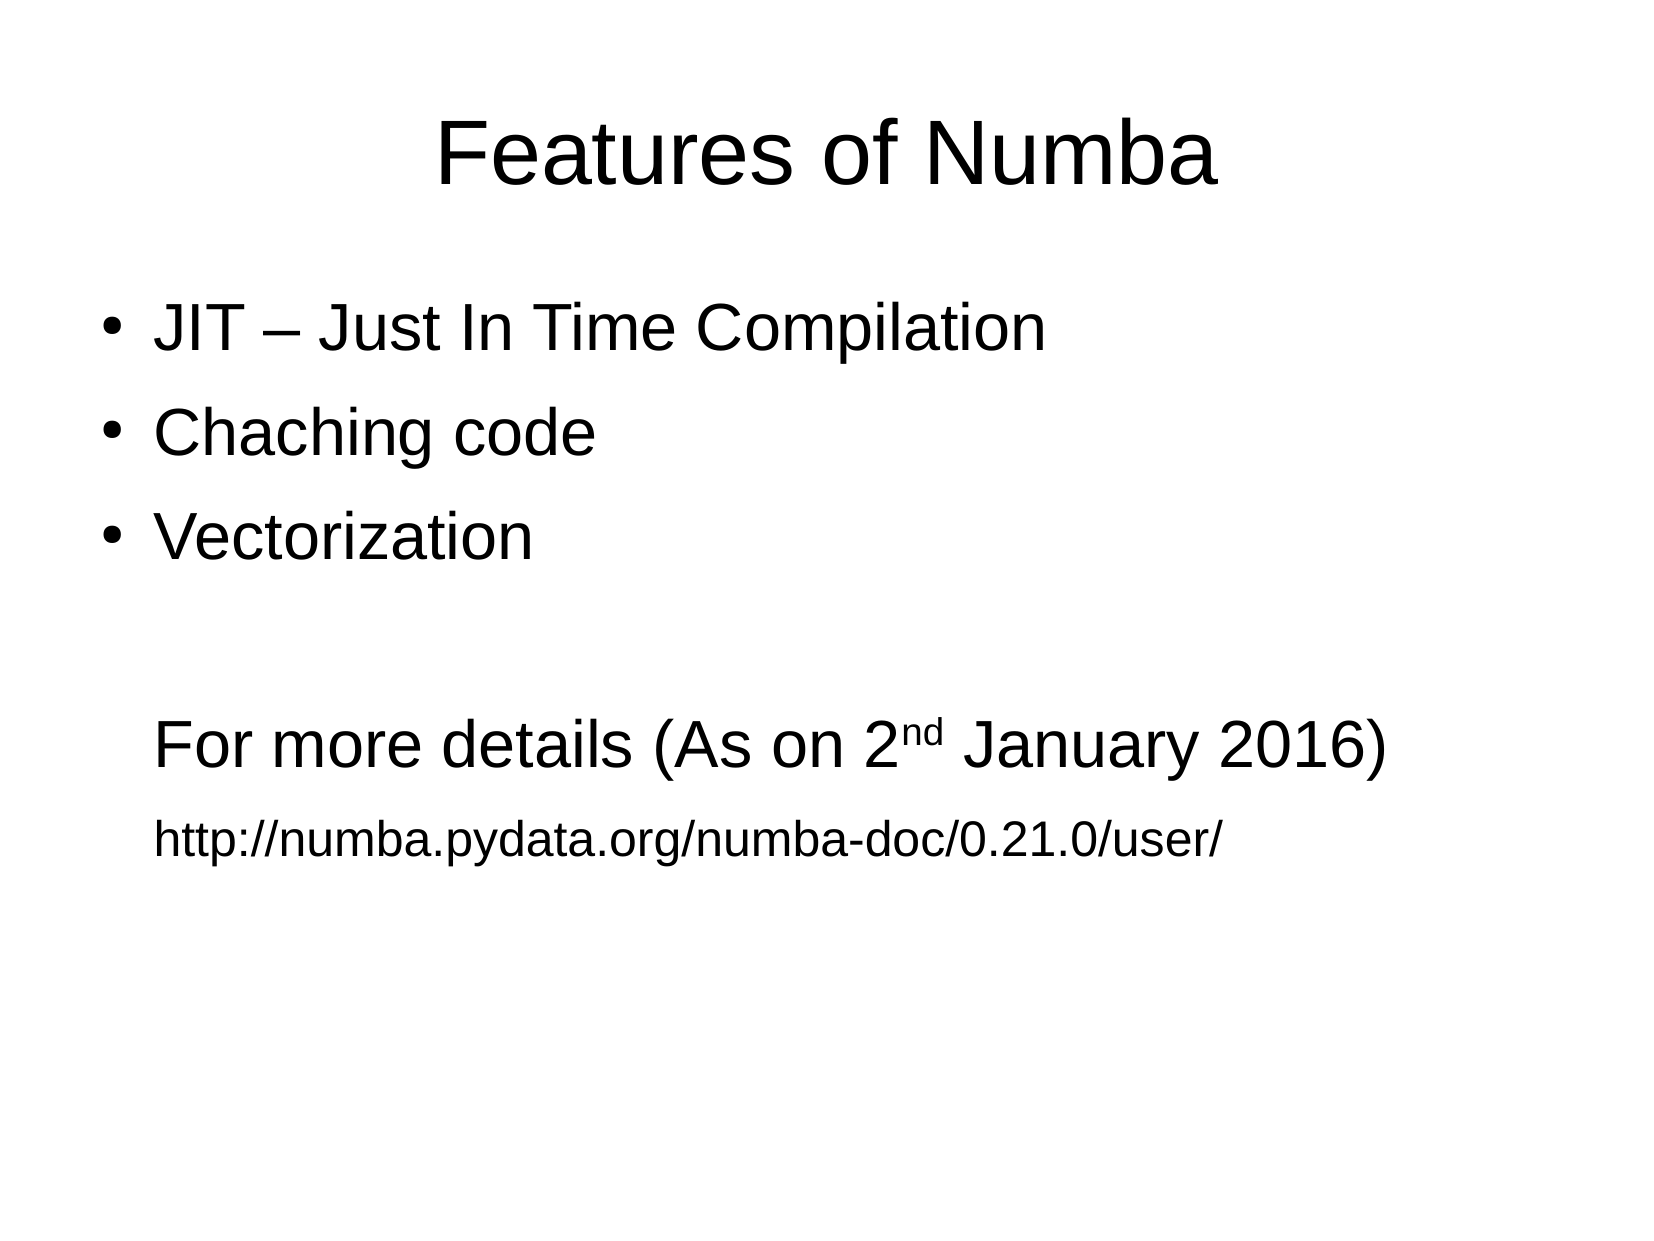

# Features of Numba
JIT – Just In Time Compilation
Chaching code
Vectorization
For more details (As on 2nd January 2016)
http://numba.pydata.org/numba-doc/0.21.0/user/